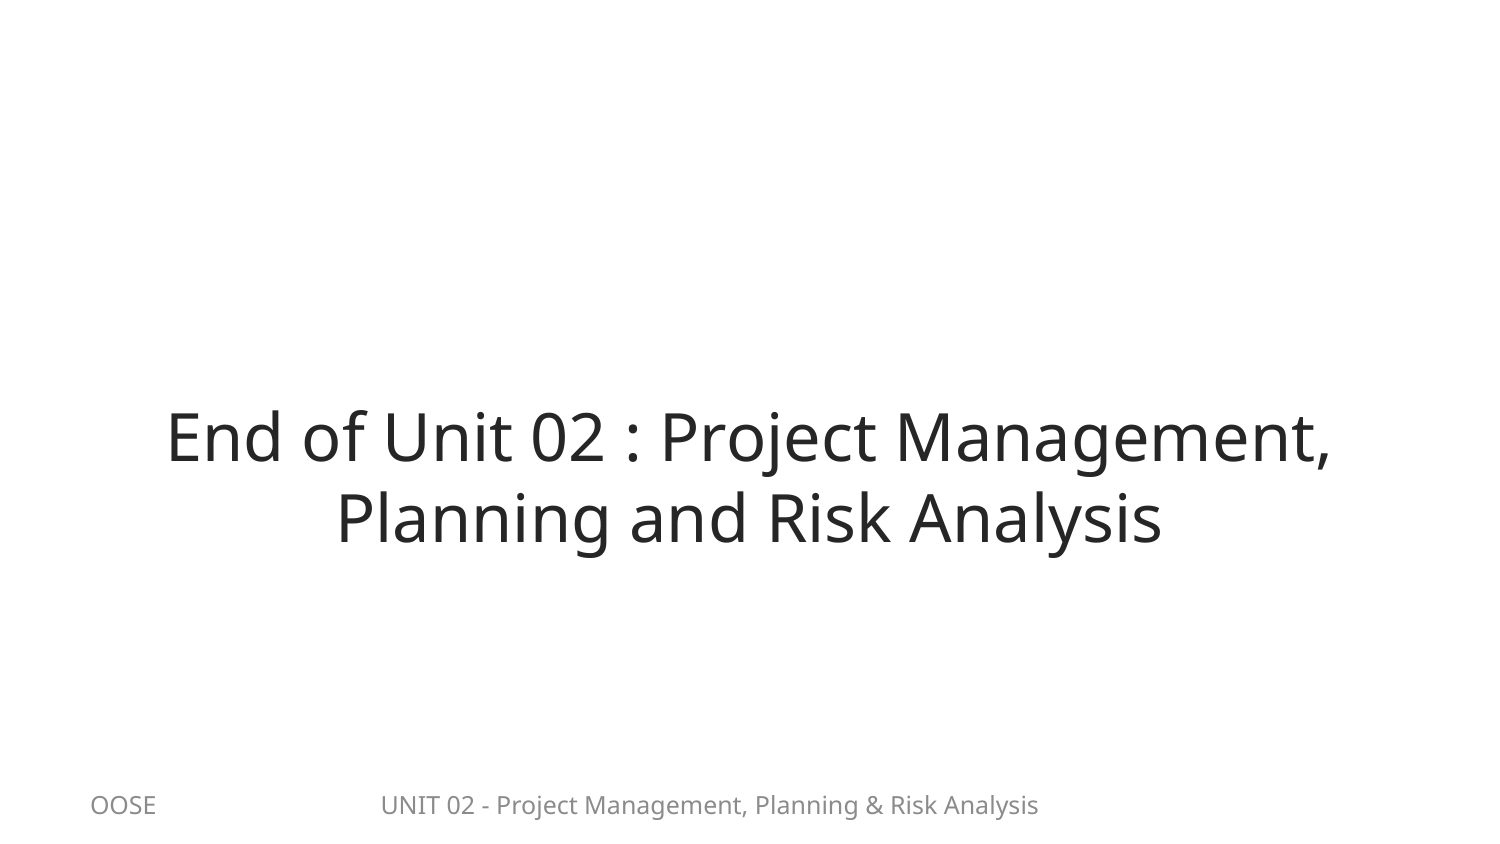

#
End of Unit 02 : Project Management, Planning and Risk Analysis
OOSE
UNIT 02 - Project Management, Planning & Risk Analysis